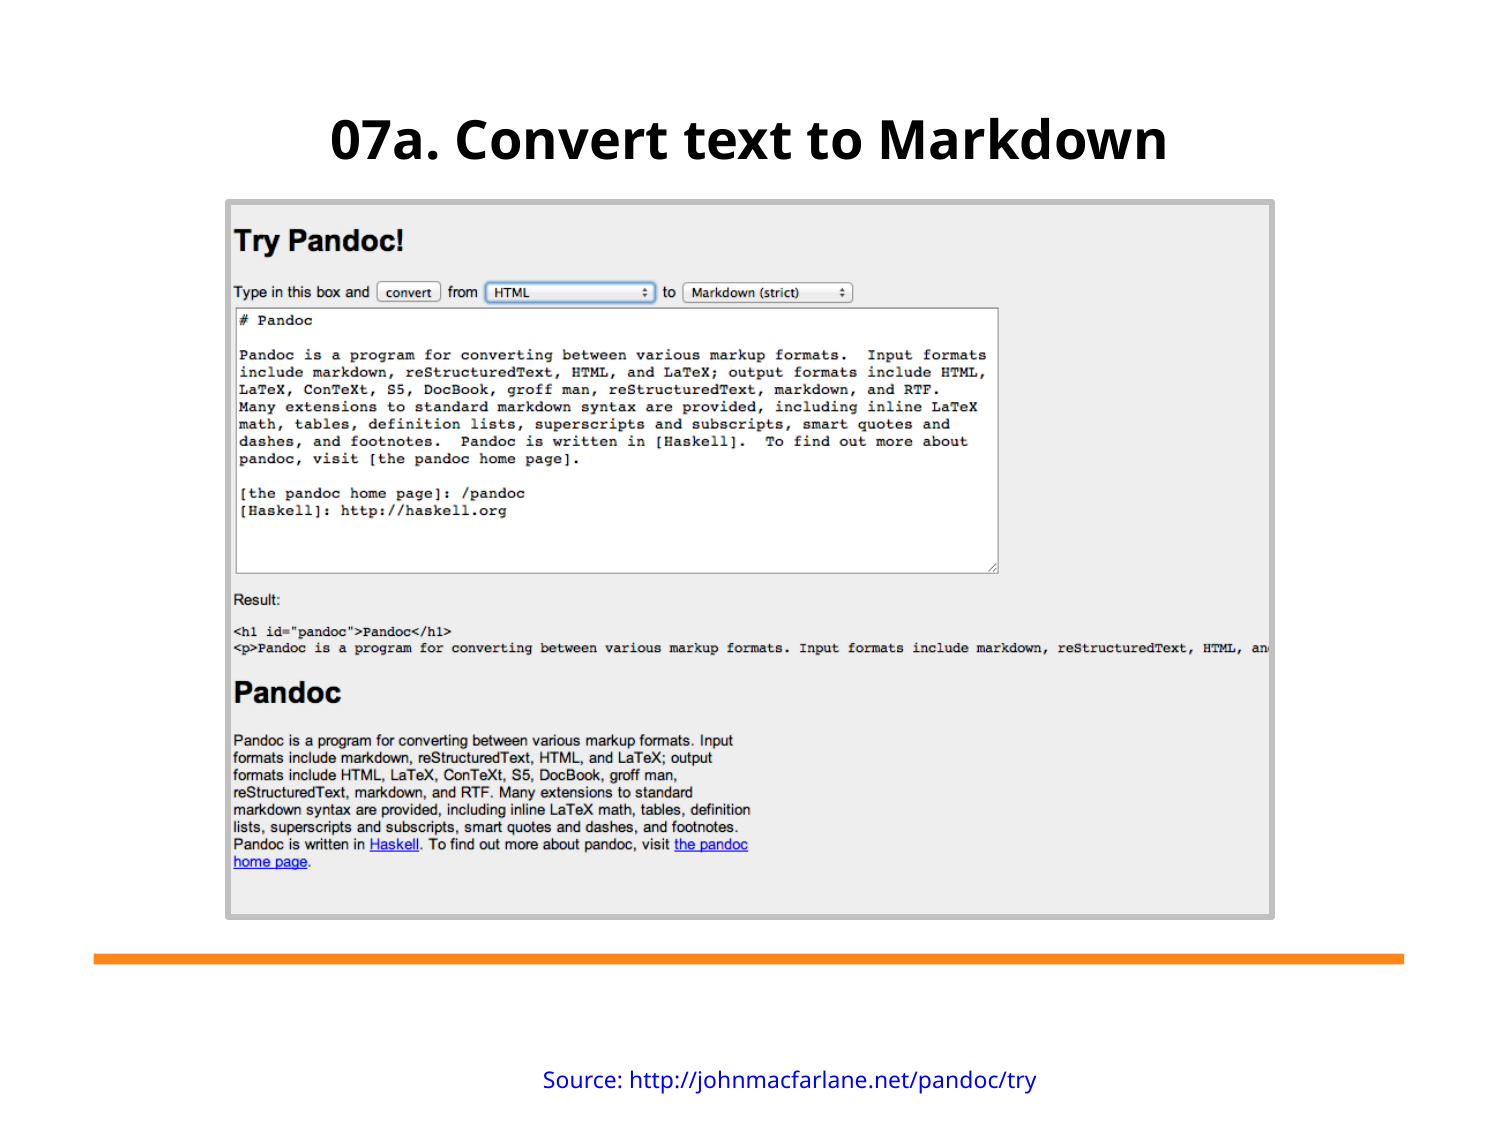

# 07a. Convert text to Markdown
Source: http://johnmacfarlane.net/pandoc/try